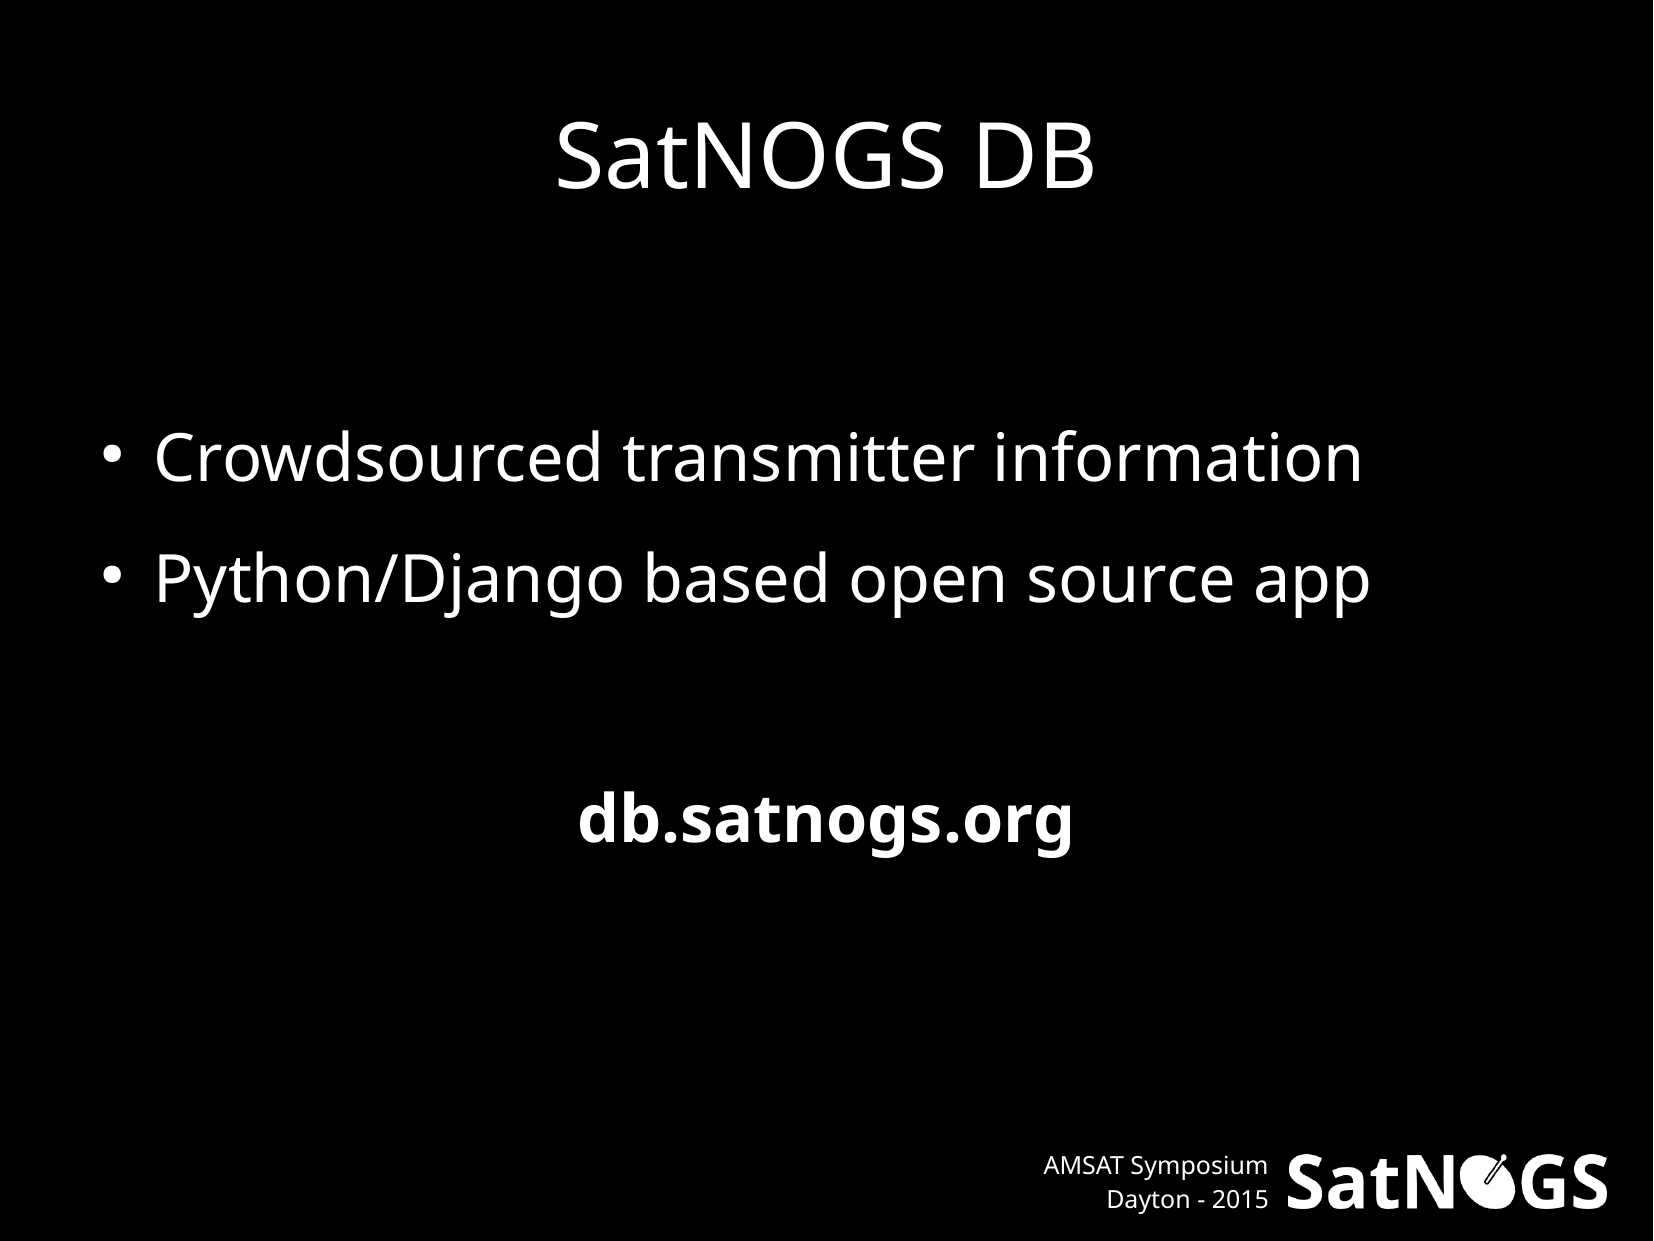

# SatNOGS DB
Crowdsourced transmitter information
Python/Django based open source app
db.satnogs.org